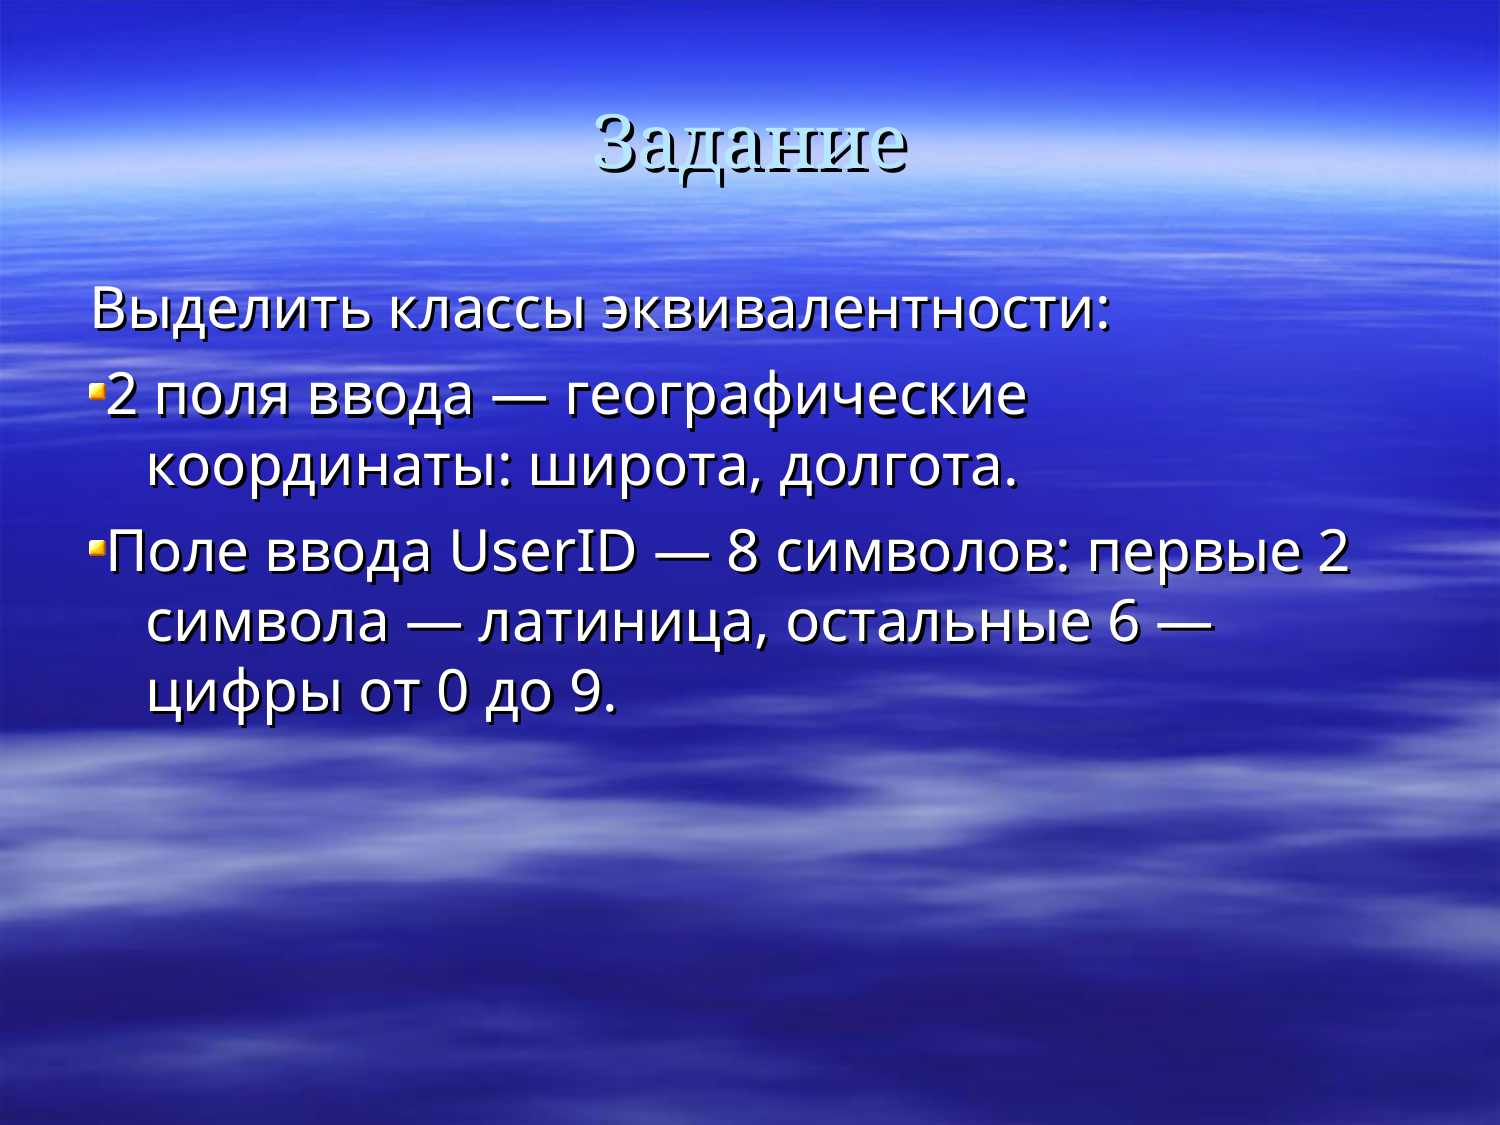

# Задание
Выделить классы эквивалентности:
2 поля ввода — географические координаты: широта, долгота.
Поле ввода UserID — 8 символов: первые 2 символа — латиница, остальные 6 — цифры от 0 до 9.